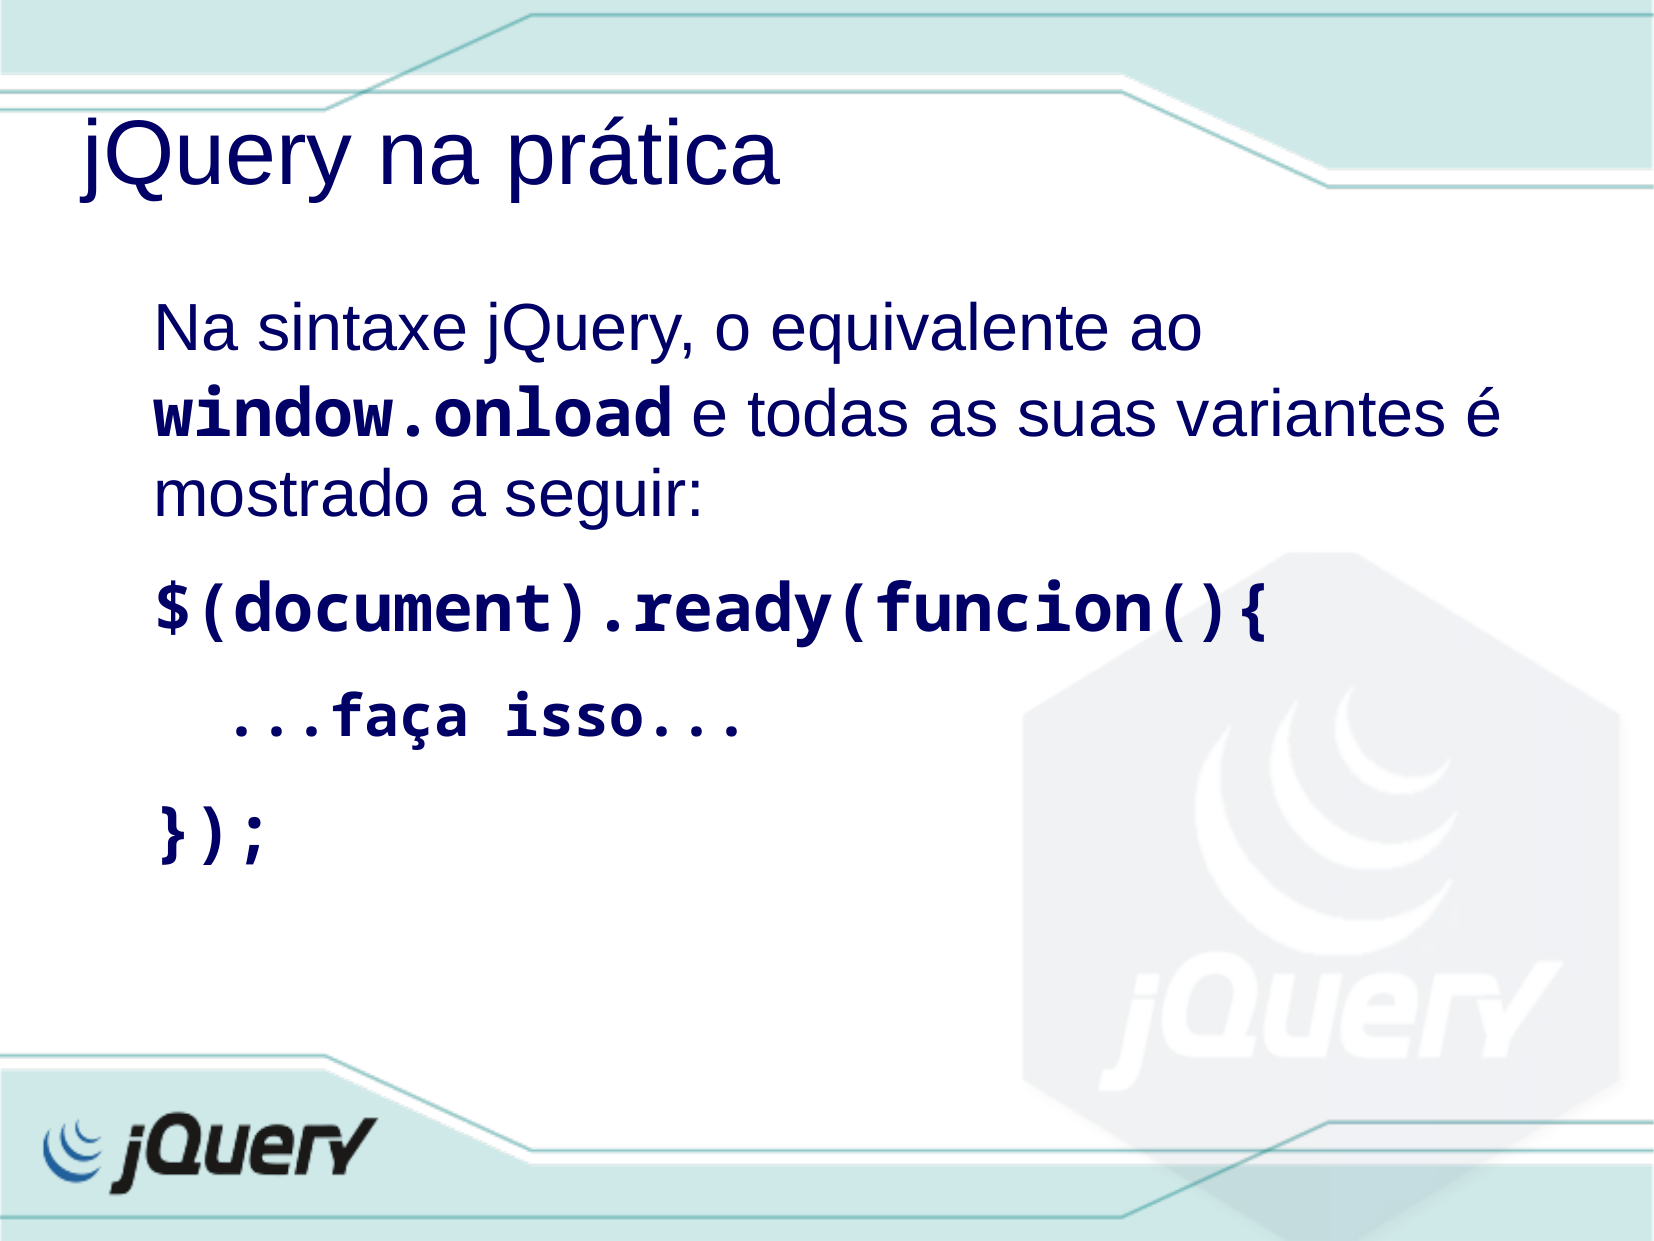

# jQuery na prática
Na sintaxe jQuery, o equivalente ao window.onload e todas as suas variantes é mostrado a seguir:
$(document).ready(funcion(){
...faça isso...
});